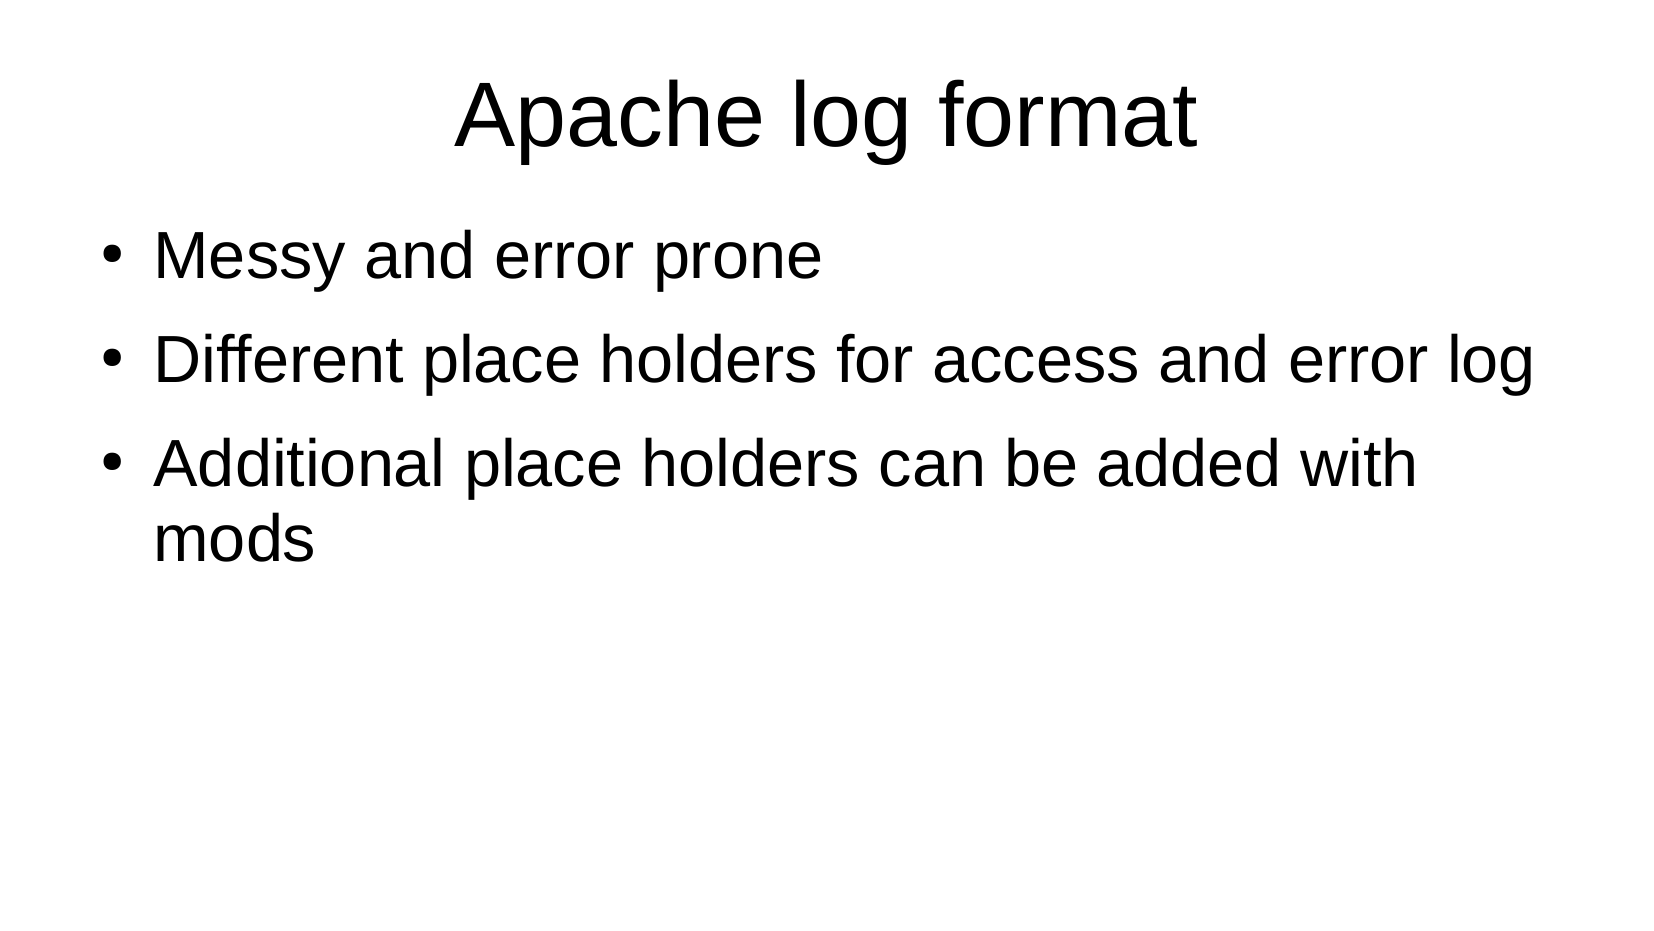

# Apache log format
Messy and error prone
Different place holders for access and error log
Additional place holders can be added with mods